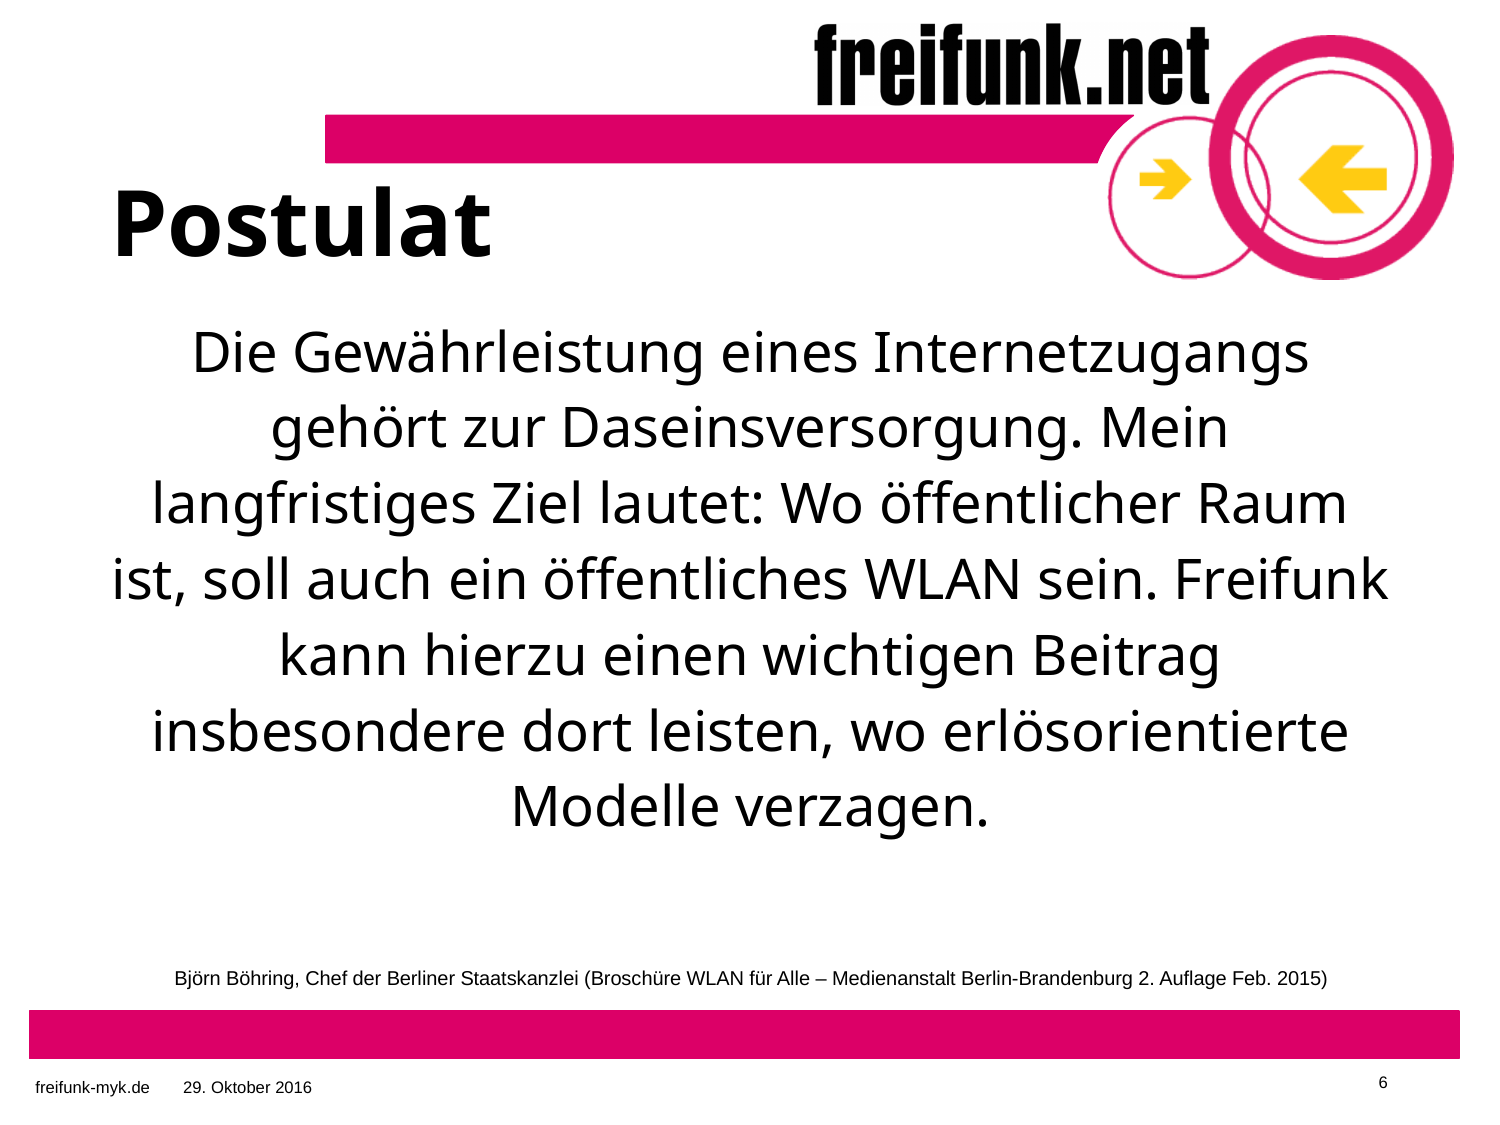

# Postulat
Die Gewährleistung eines Internetzugangs gehört zur Daseinsversorgung. Mein langfristiges Ziel lautet: Wo öffentlicher Raum ist, soll auch ein öffentliches WLAN sein. Freifunk kann hierzu einen wichtigen Beitrag insbesondere dort leisten, wo erlösorientierte Modelle verzagen.
Björn Böhring, Chef der Berliner Staatskanzlei (Broschüre WLAN für Alle – Medienanstalt Berlin-Brandenburg 2. Auflage Feb. 2015)
6
freifunk-myk.de